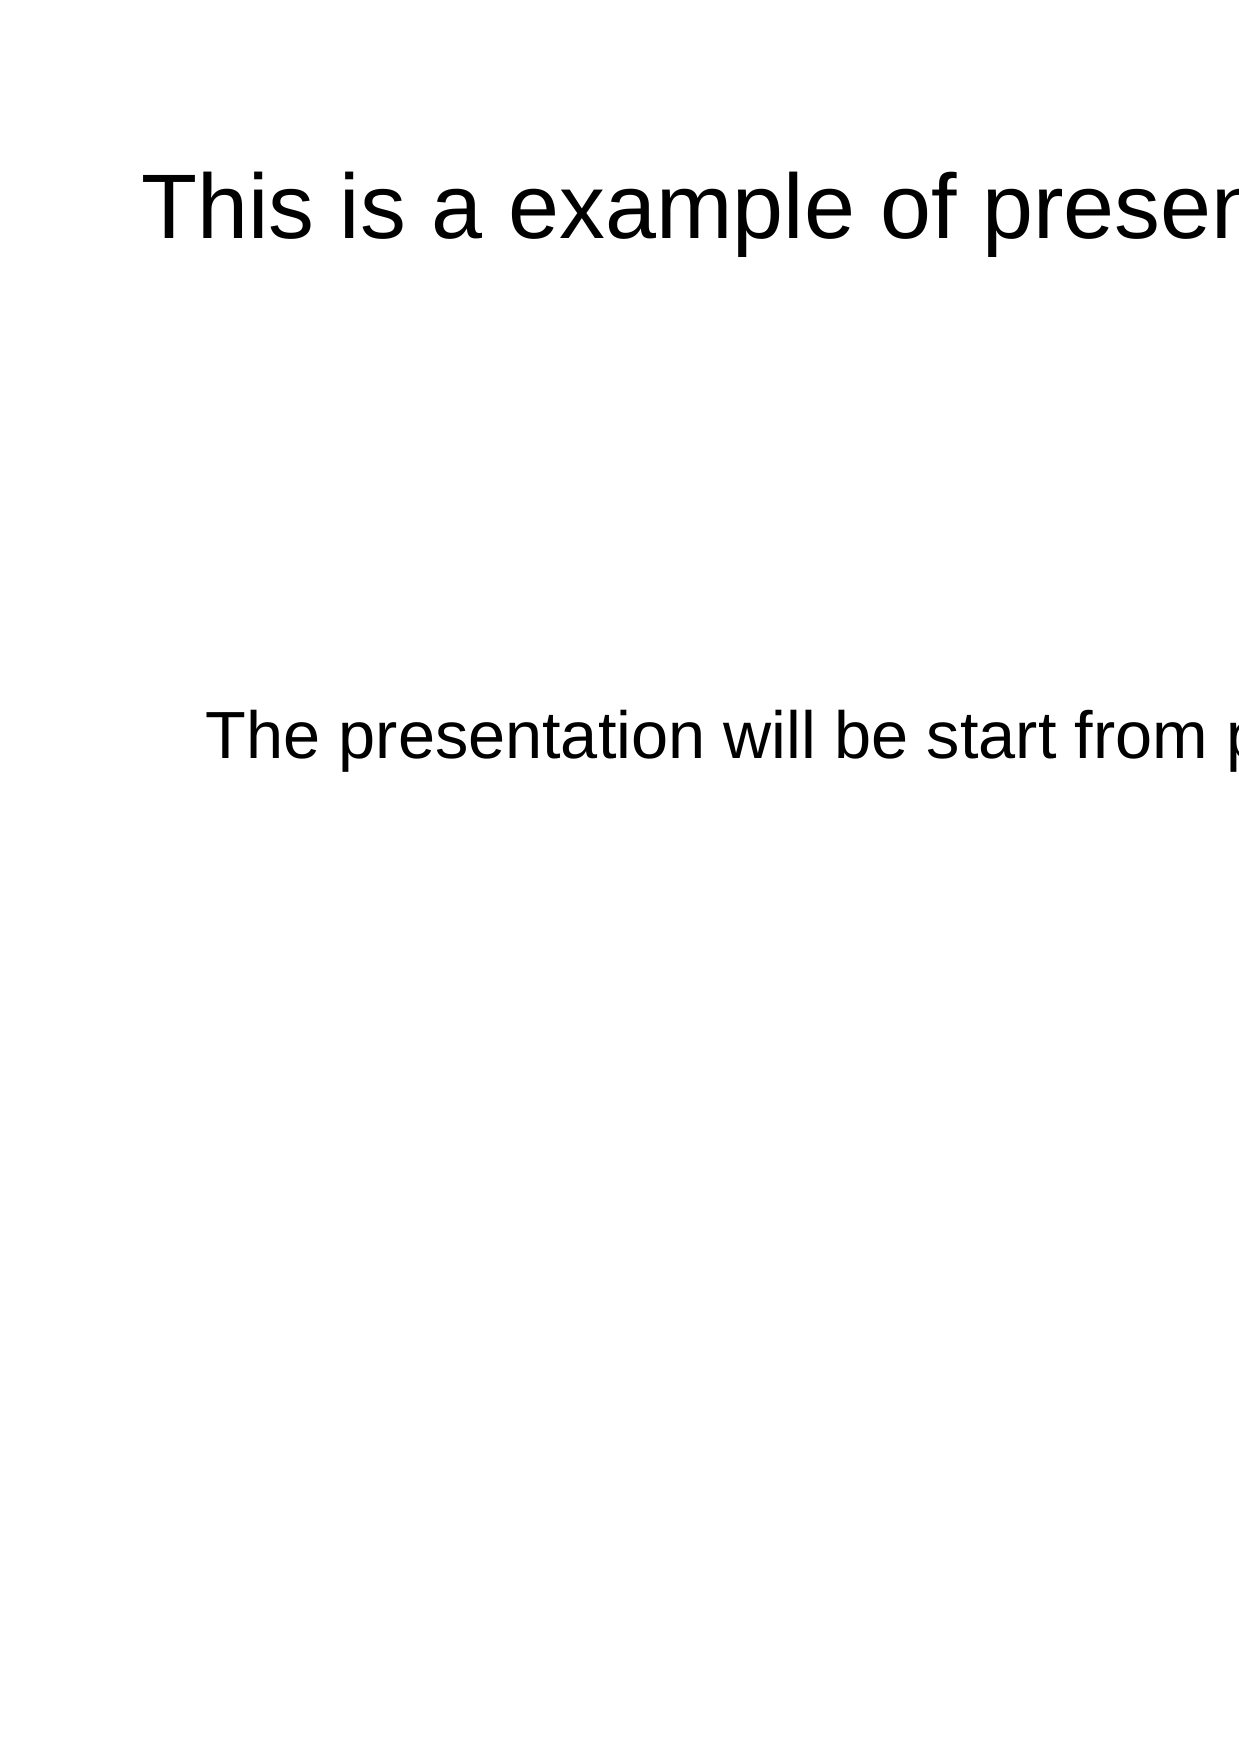

# This is a example of presentation.
The presentation will be start from page 2.